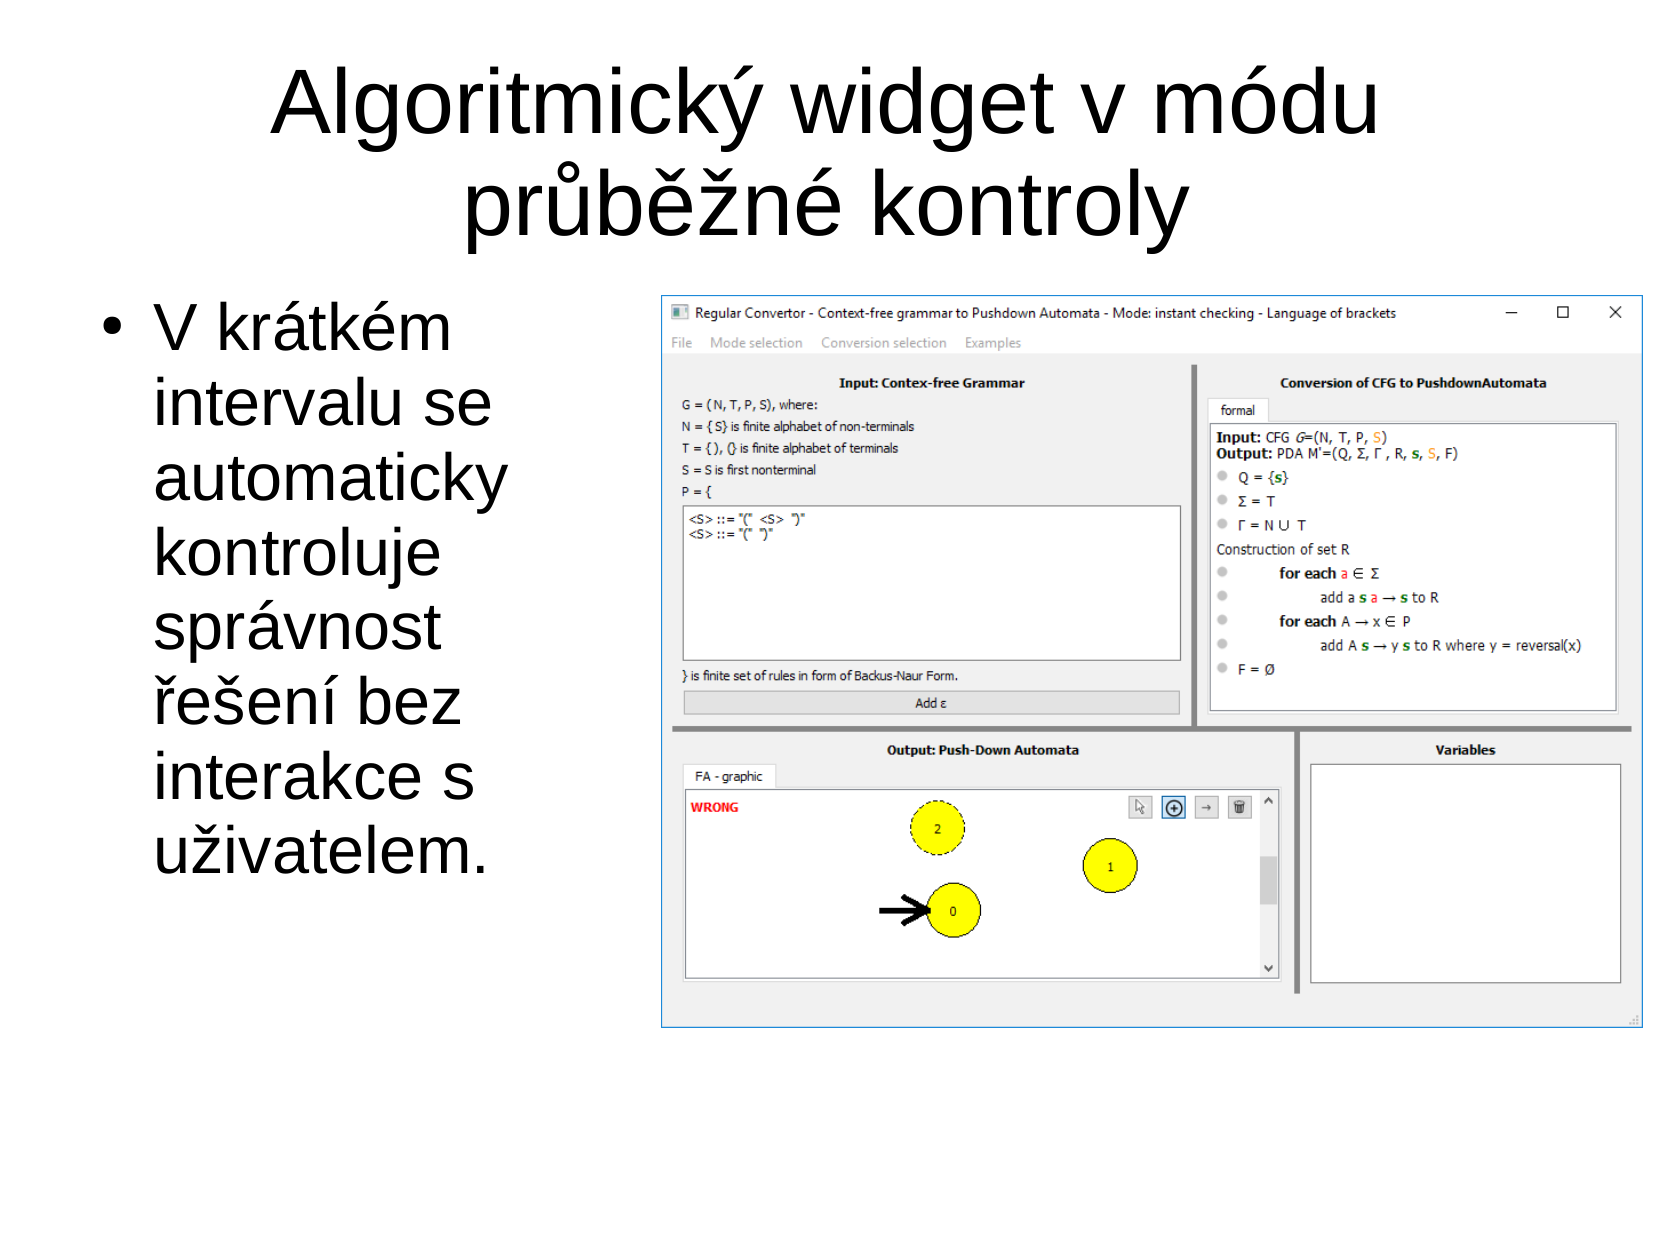

# Algoritmický widget v módu průběžné kontroly
V krátkém intervalu se automaticky kontroluje správnost řešení bez interakce s uživatelem.